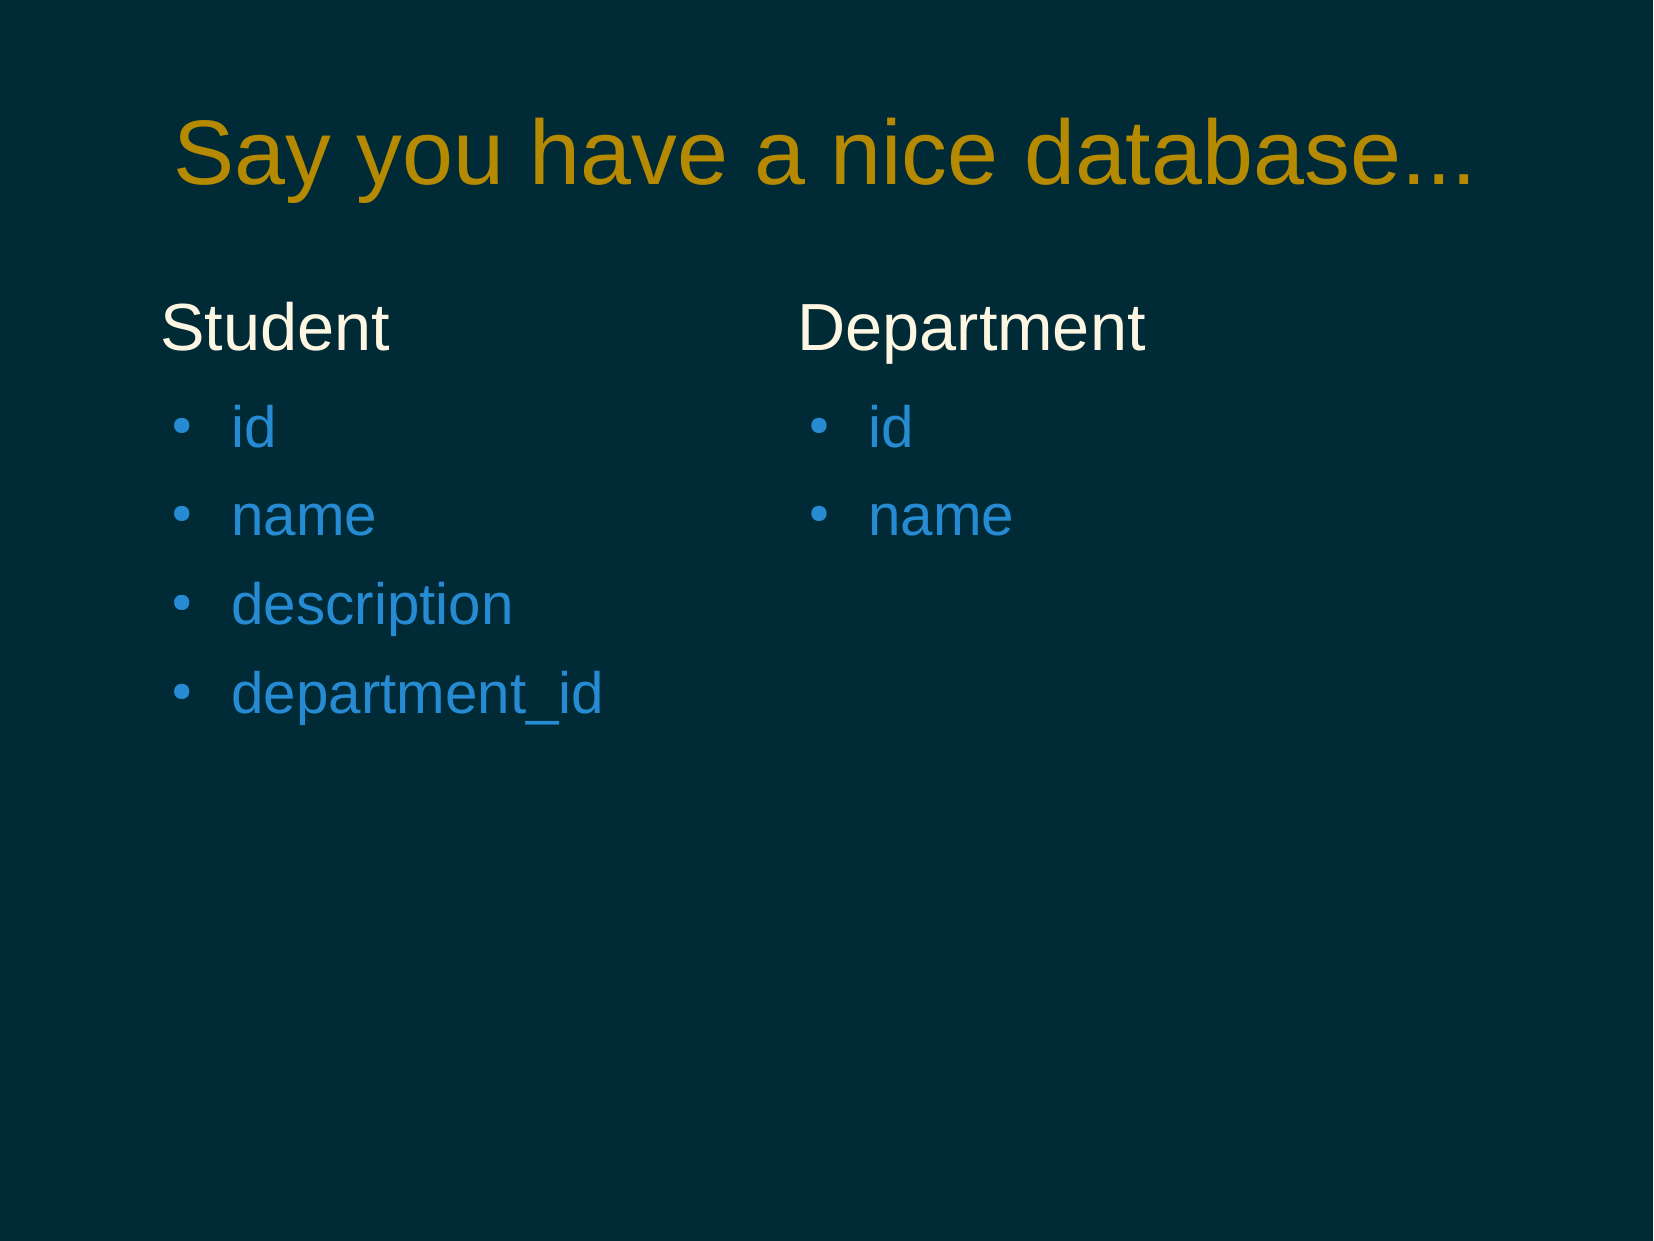

# Say you have a nice database...
Student
id
name
description
department_id
Department
id
name